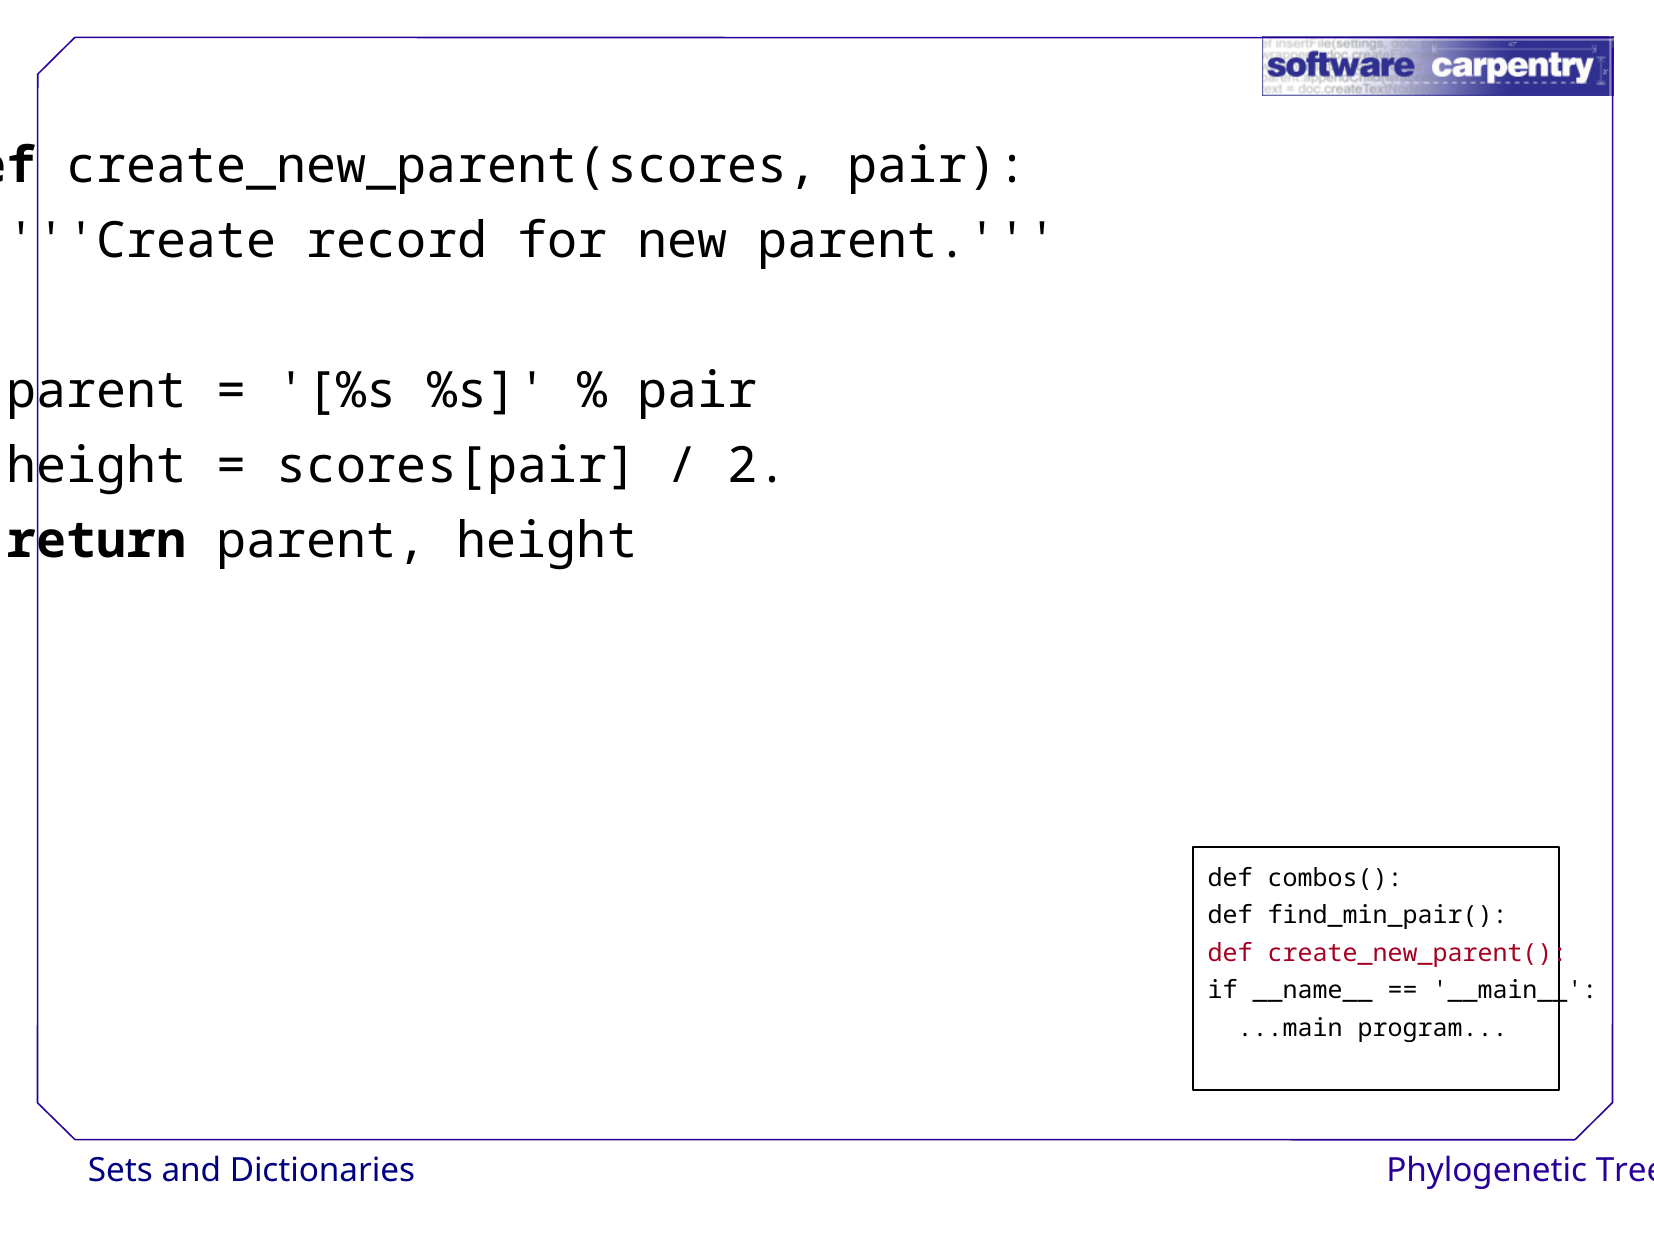

def create_new_parent(scores, pair):
 '''Create record for new parent.'''
 parent = '[%s %s]' % pair
 height = scores[pair] / 2.
 return parent, height
def combos():
def find_min_pair():
def create_new_parent():
if __name__ == '__main__':
 ...main program...